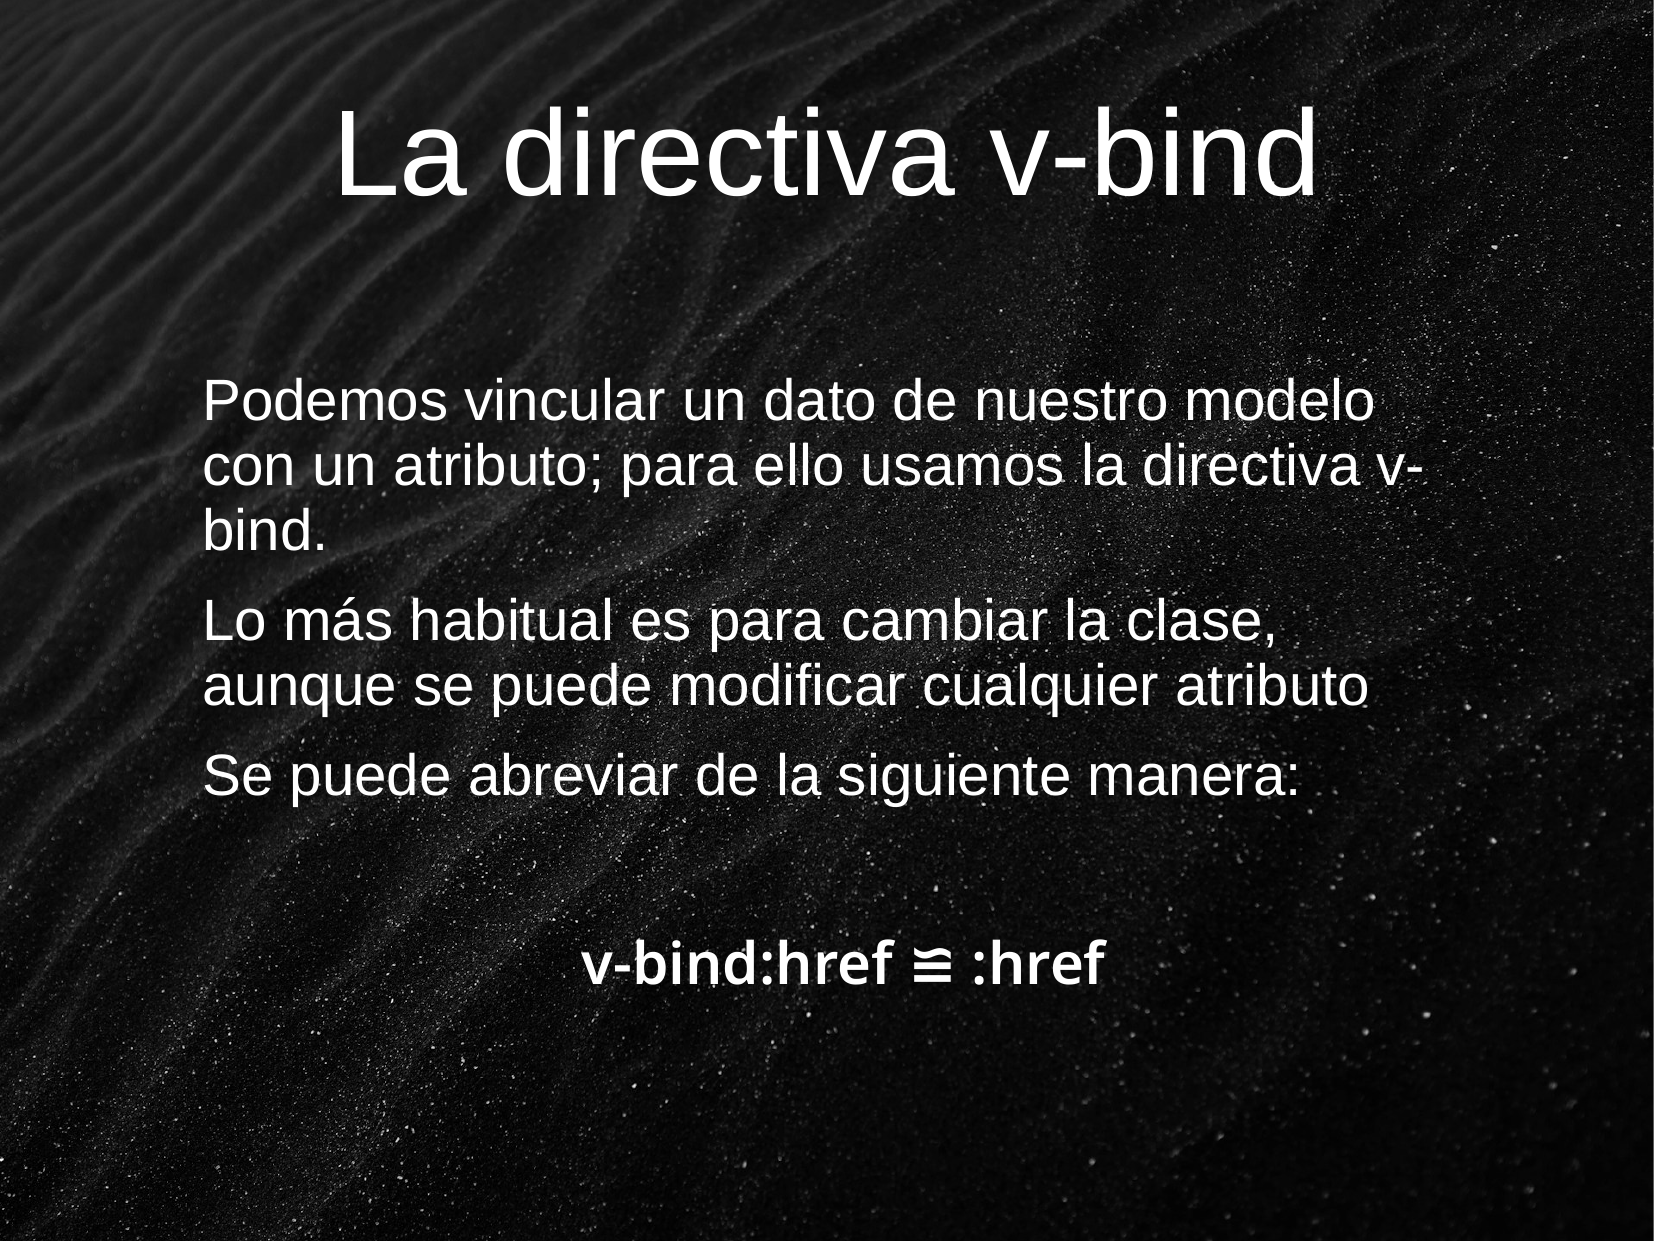

# La directiva v-bind
Podemos vincular un dato de nuestro modelo con un atributo; para ello usamos la directiva v-bind.
Lo más habitual es para cambiar la clase, aunque se puede modificar cualquier atributo
Se puede abreviar de la siguiente manera:
v-bind:href ≌ :href